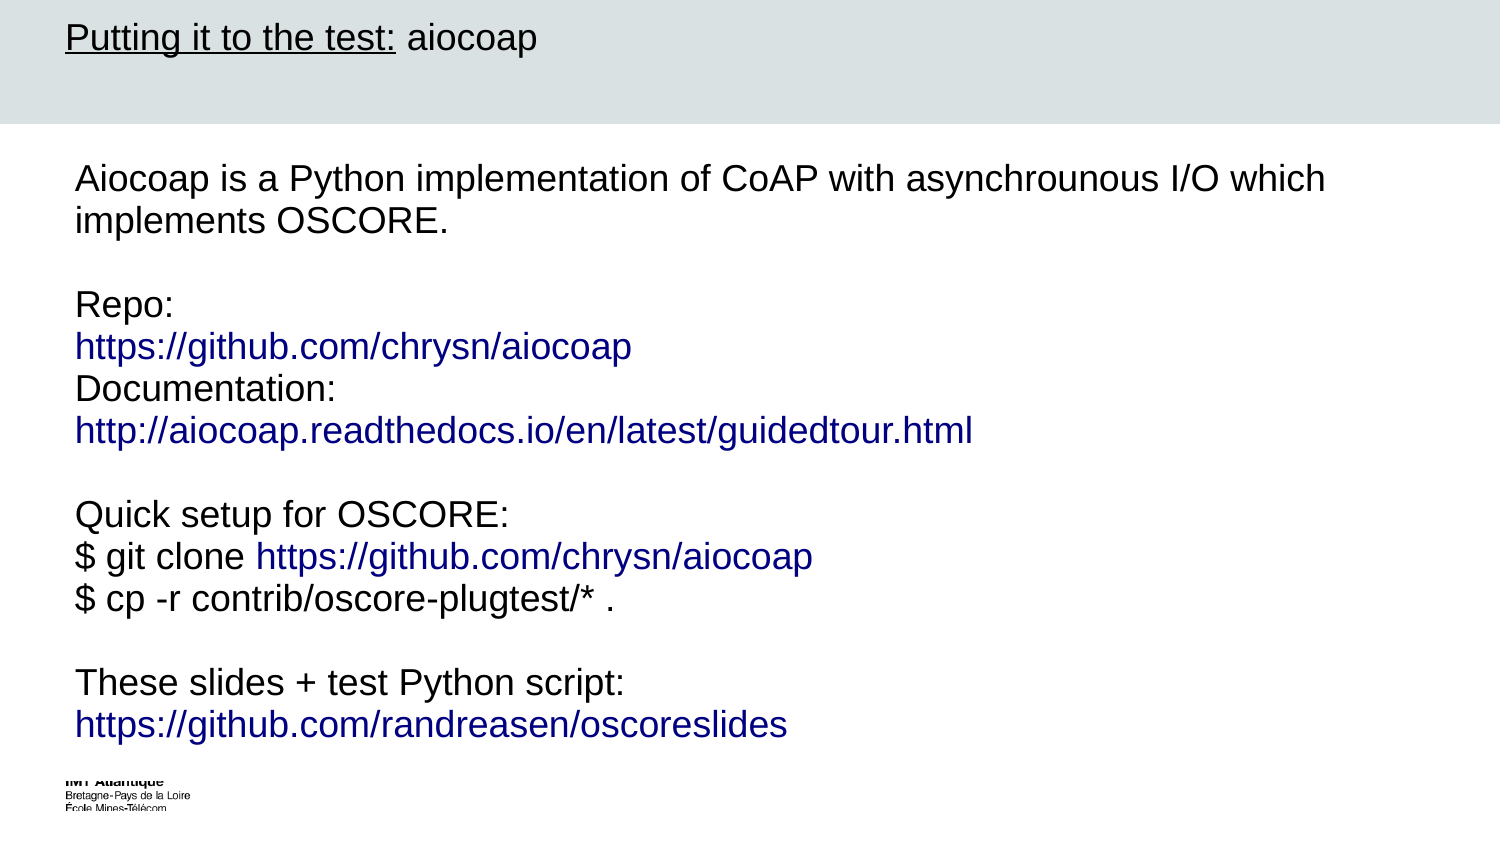

# Putting it to the test: aiocoap
Aiocoap is a Python implementation of CoAP with asynchrounous I/O which implements OSCORE.
Repo:
https://github.com/chrysn/aiocoap
Documentation:
http://aiocoap.readthedocs.io/en/latest/guidedtour.html
Quick setup for OSCORE:
$ git clone https://github.com/chrysn/aiocoap
$ cp -r contrib/oscore-plugtest/* .
These slides + test Python script:
https://github.com/randreasen/oscoreslides